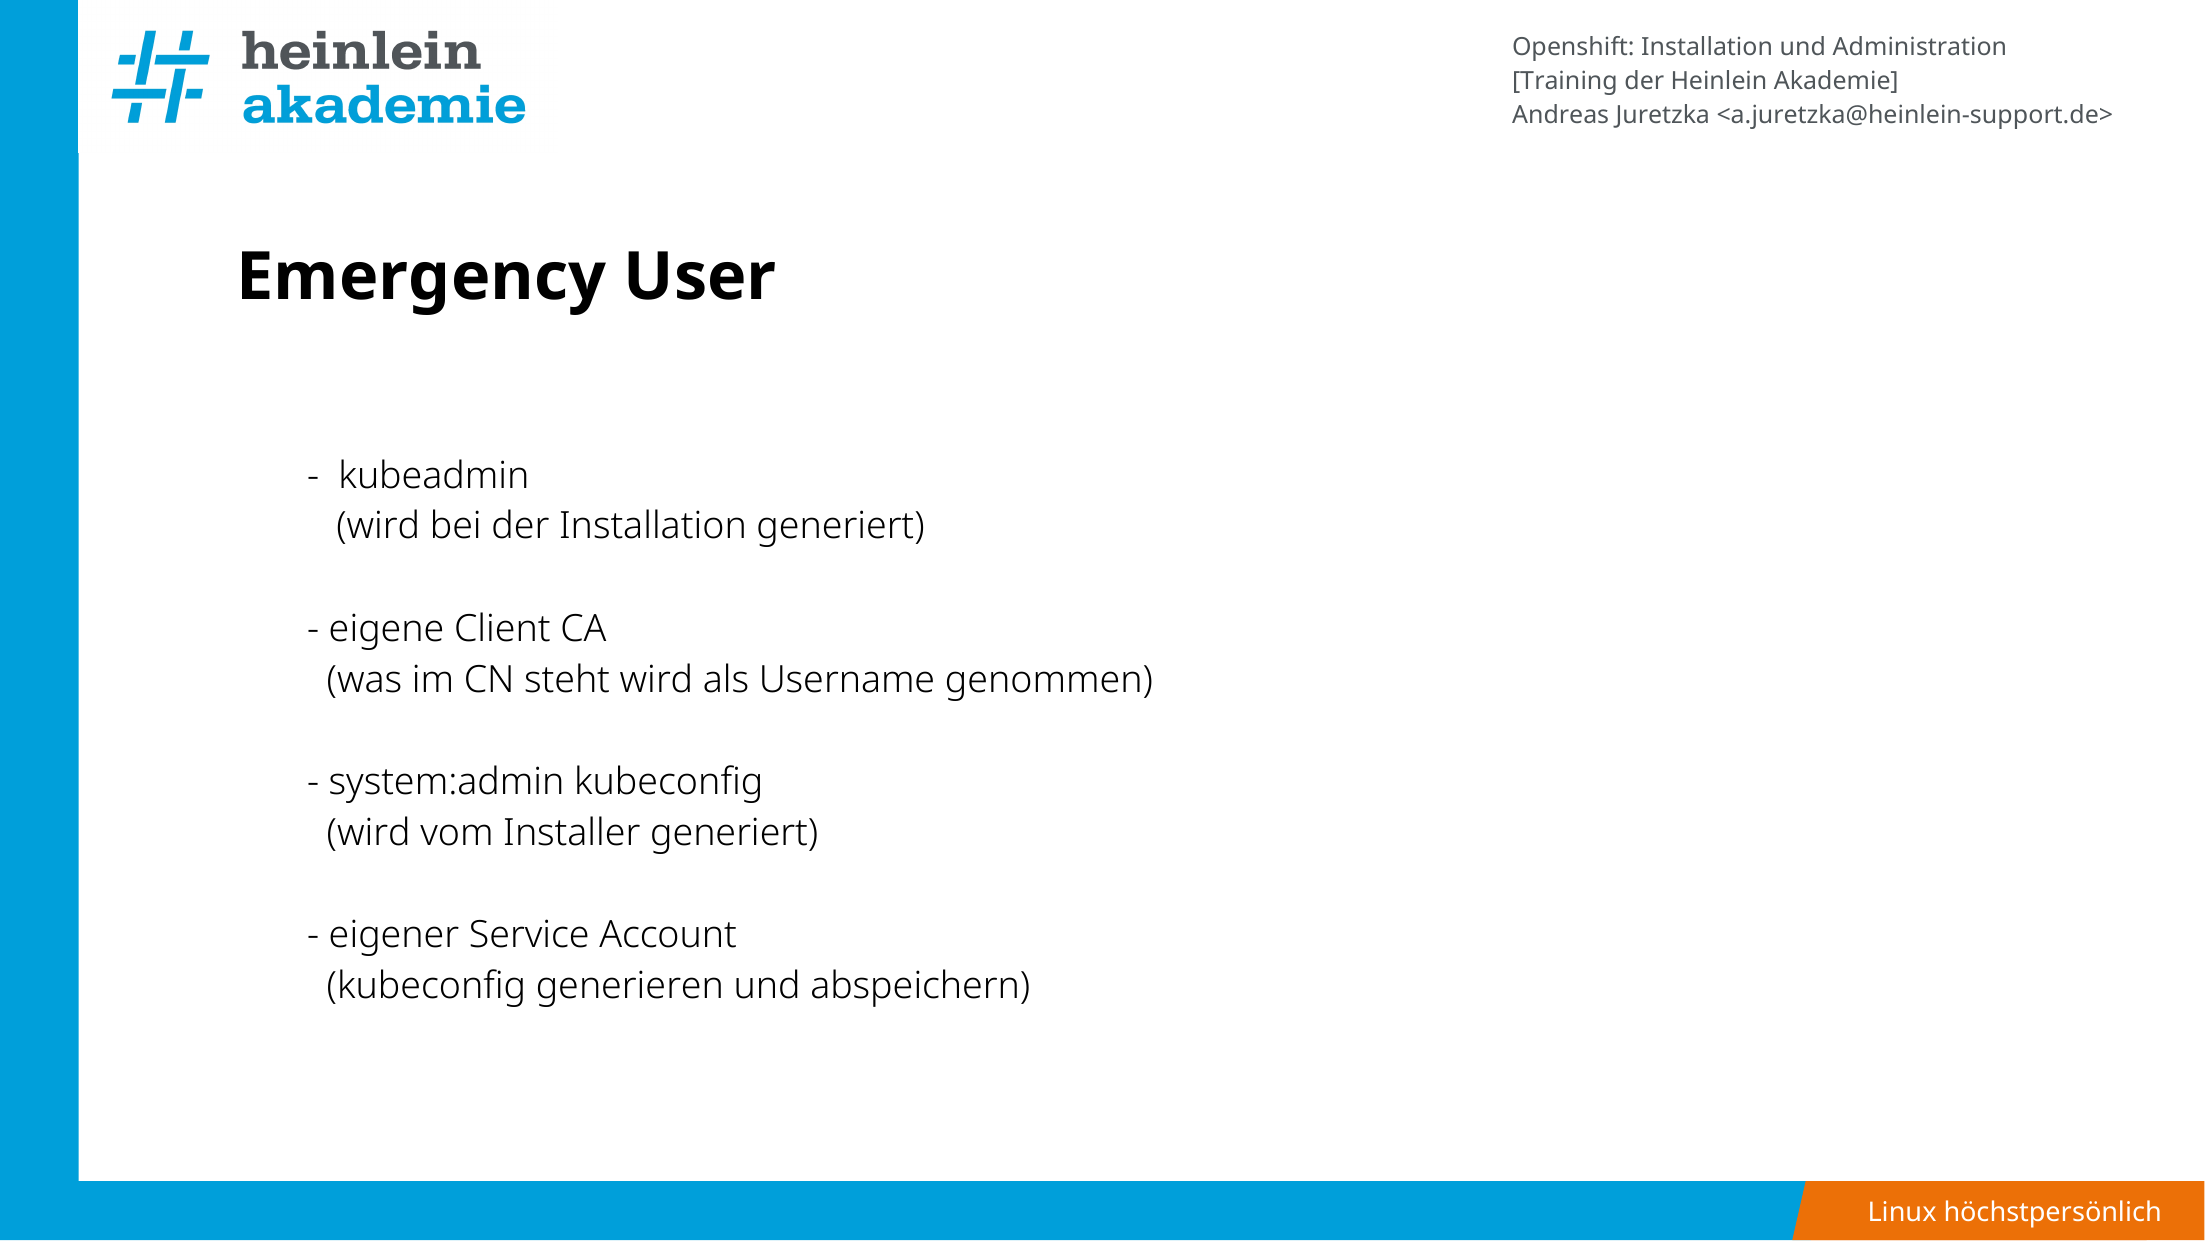

# Emergency User
- kubeadmin
 (wird bei der Installation generiert)
- eigene Client CA
 (was im CN steht wird als Username genommen)
- system:admin kubeconﬁg
 (wird vom Installer generiert)
- eigener Service Account
 (kubeconﬁg generieren und abspeichern)